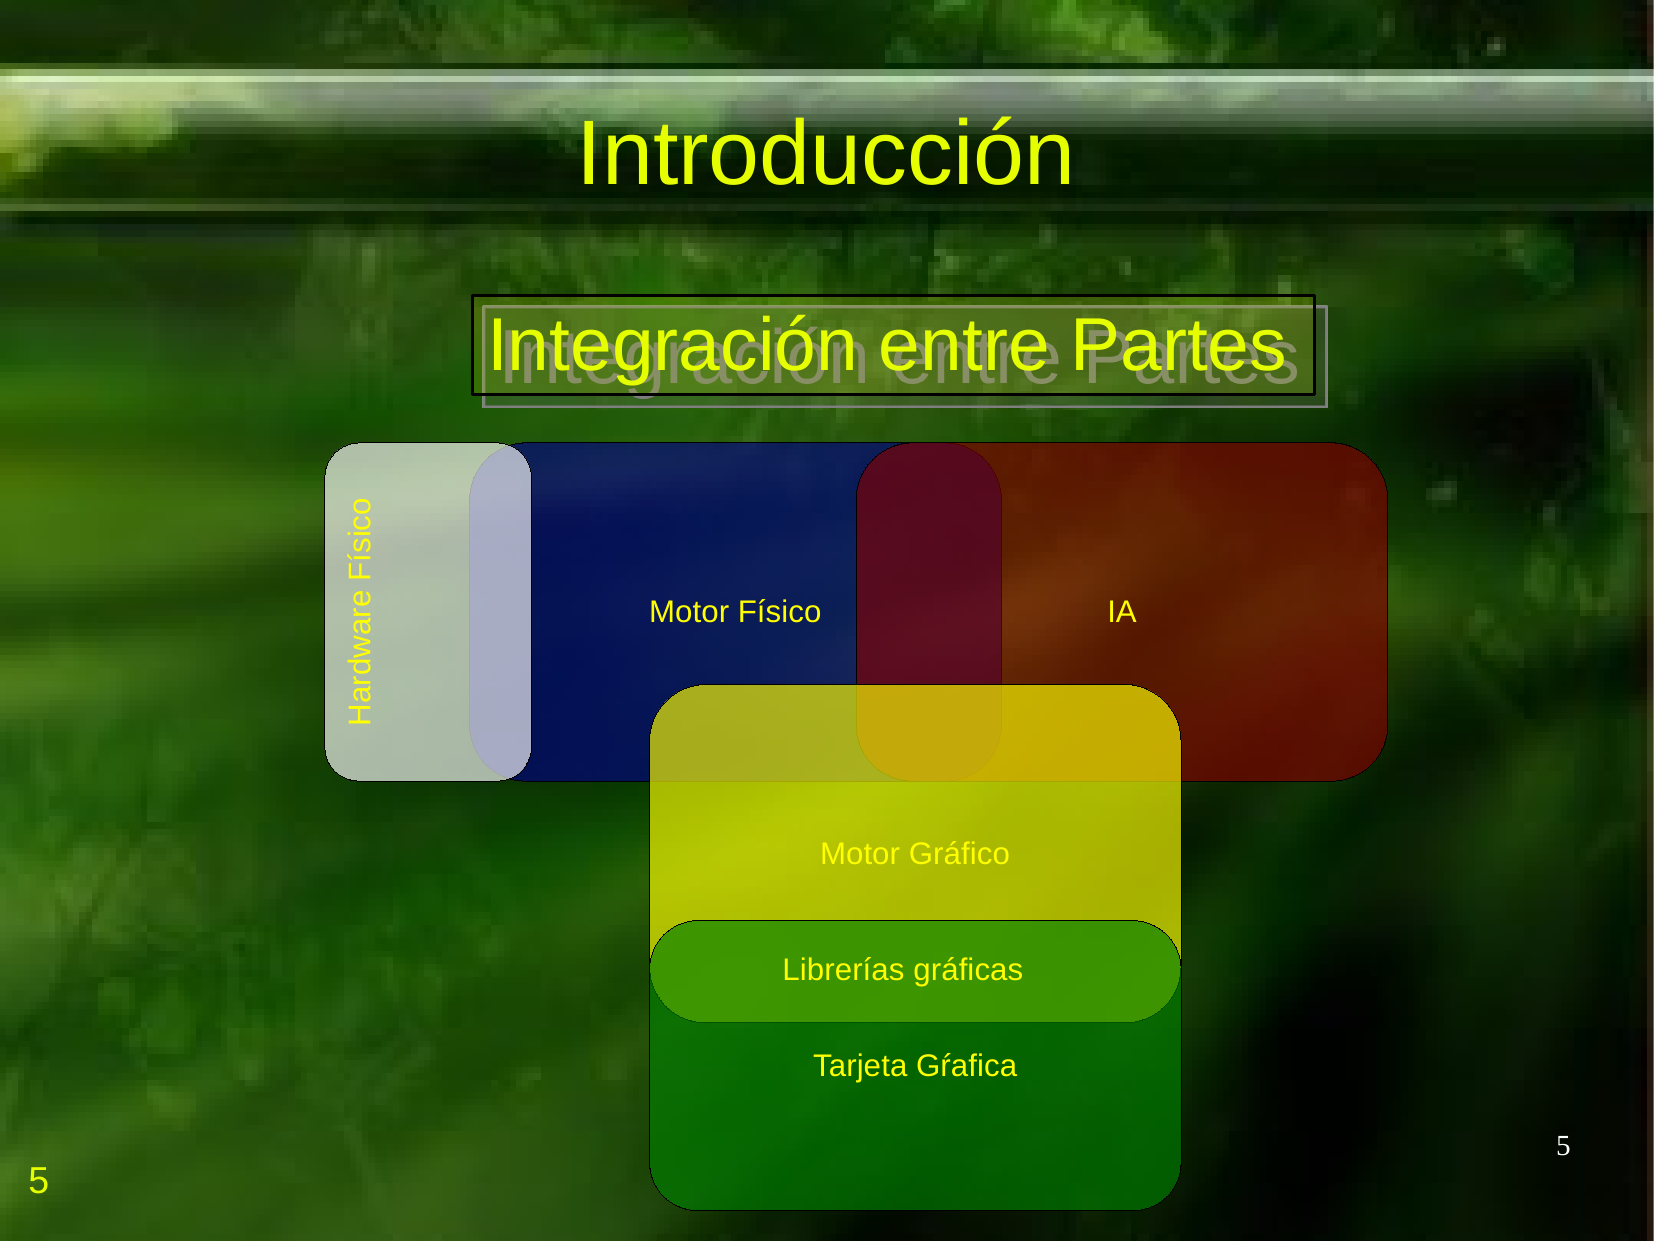

# Introducción
Integración entre Partes
Motor Físico
IA
Hardware Físico
Motor Gráfico
Tarjeta Gŕafica
Librerías gráficas
5